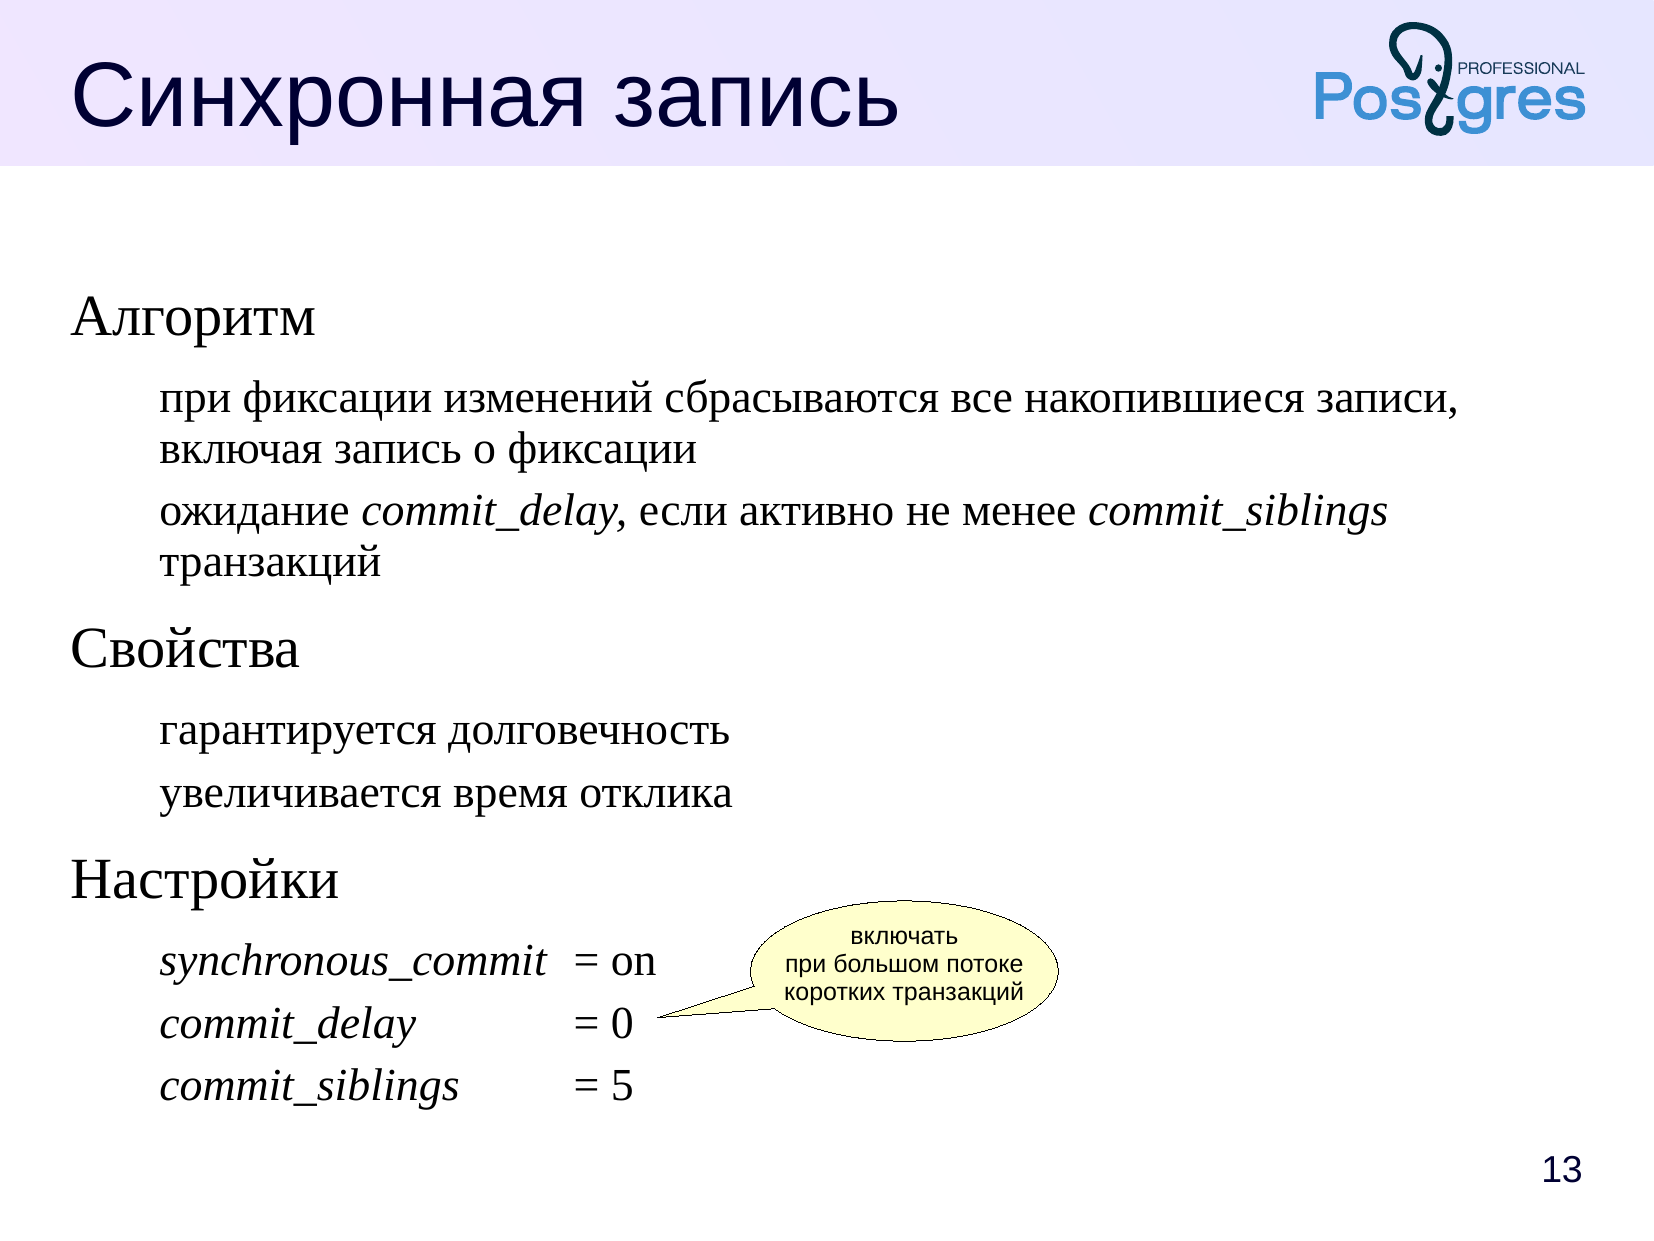

# Синхронная запись
Алгоритм
при фиксации изменений сбрасываются все накопившиеся записи,
включая запись о фиксации
ожидание commit_delay, если активно не менее commit_siblings транзакций
Свойства
гарантируется долговечность
увеличивается время отклика
Настройки
synchronous_commit	= on
commit_delay	= 0
commit_siblings	= 5
включать
при большом потоке
коротких транзакций